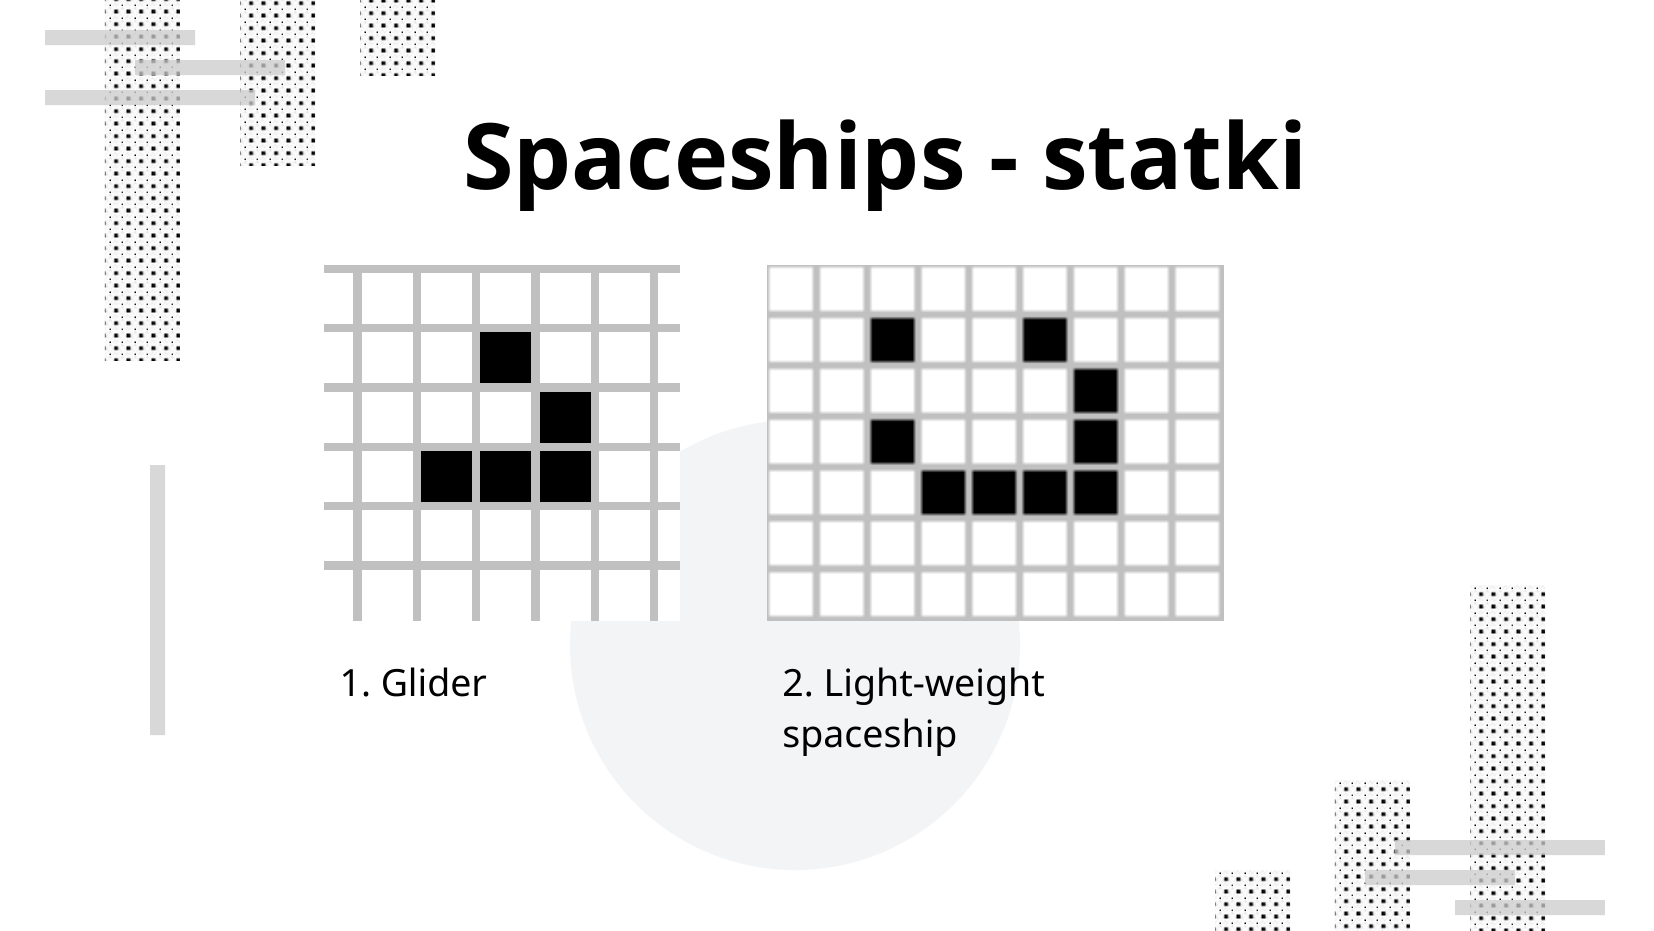

# Spaceships - statki
1. Glider
2. Light-weight spaceship